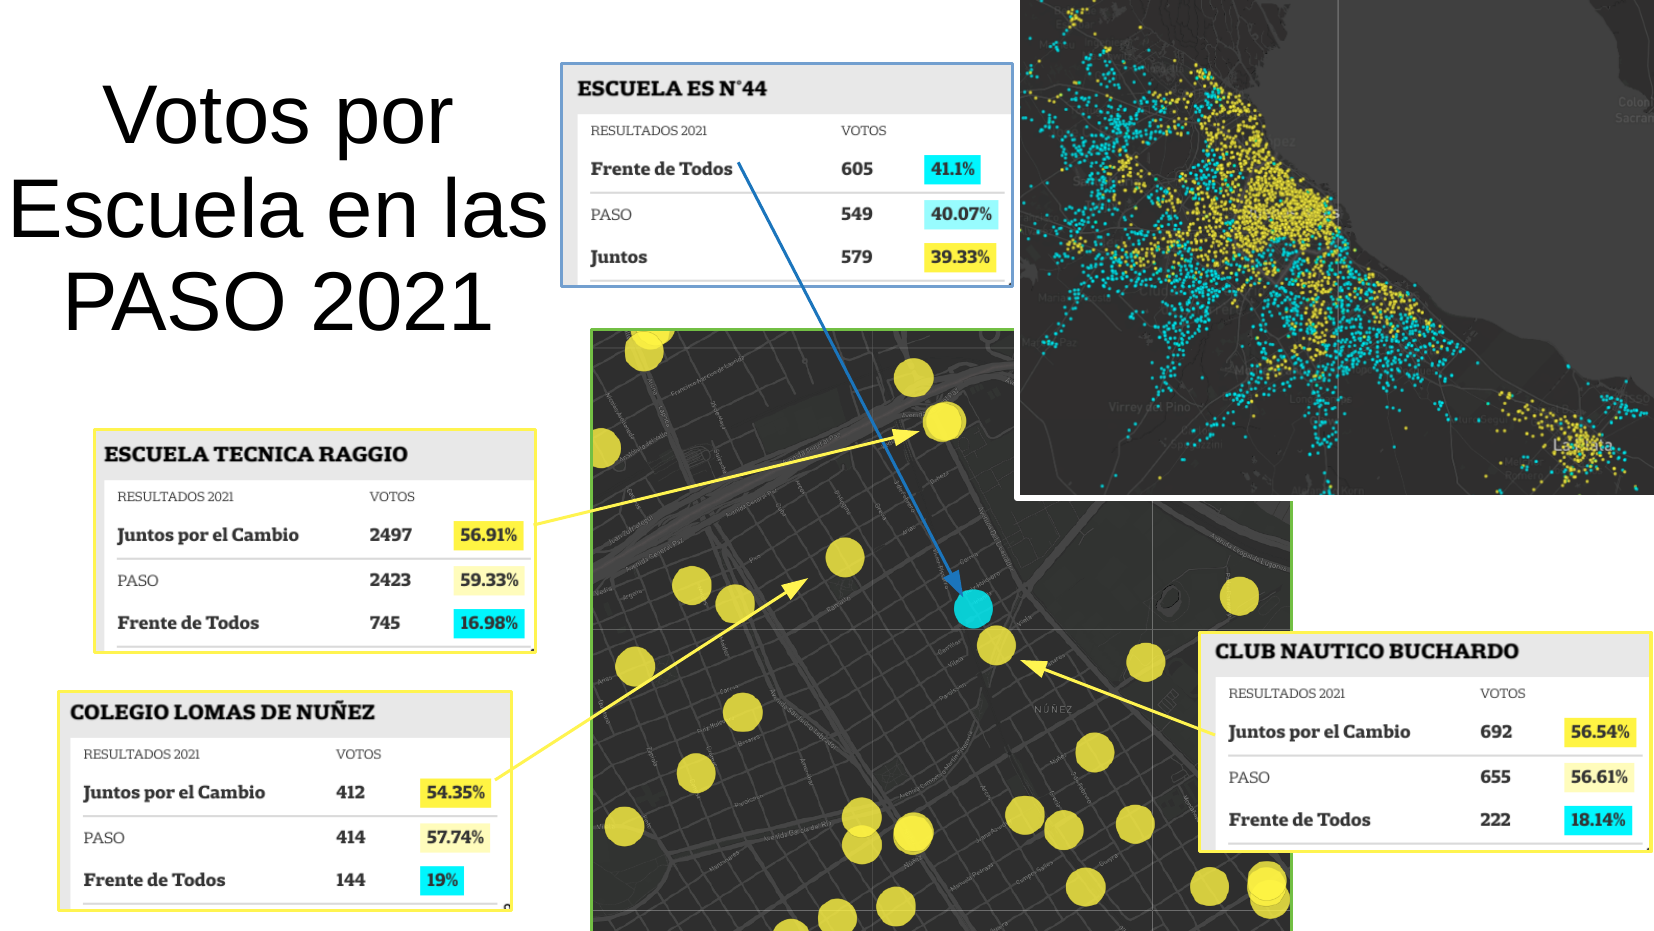

# Votos por Escuela en las PASO 2021